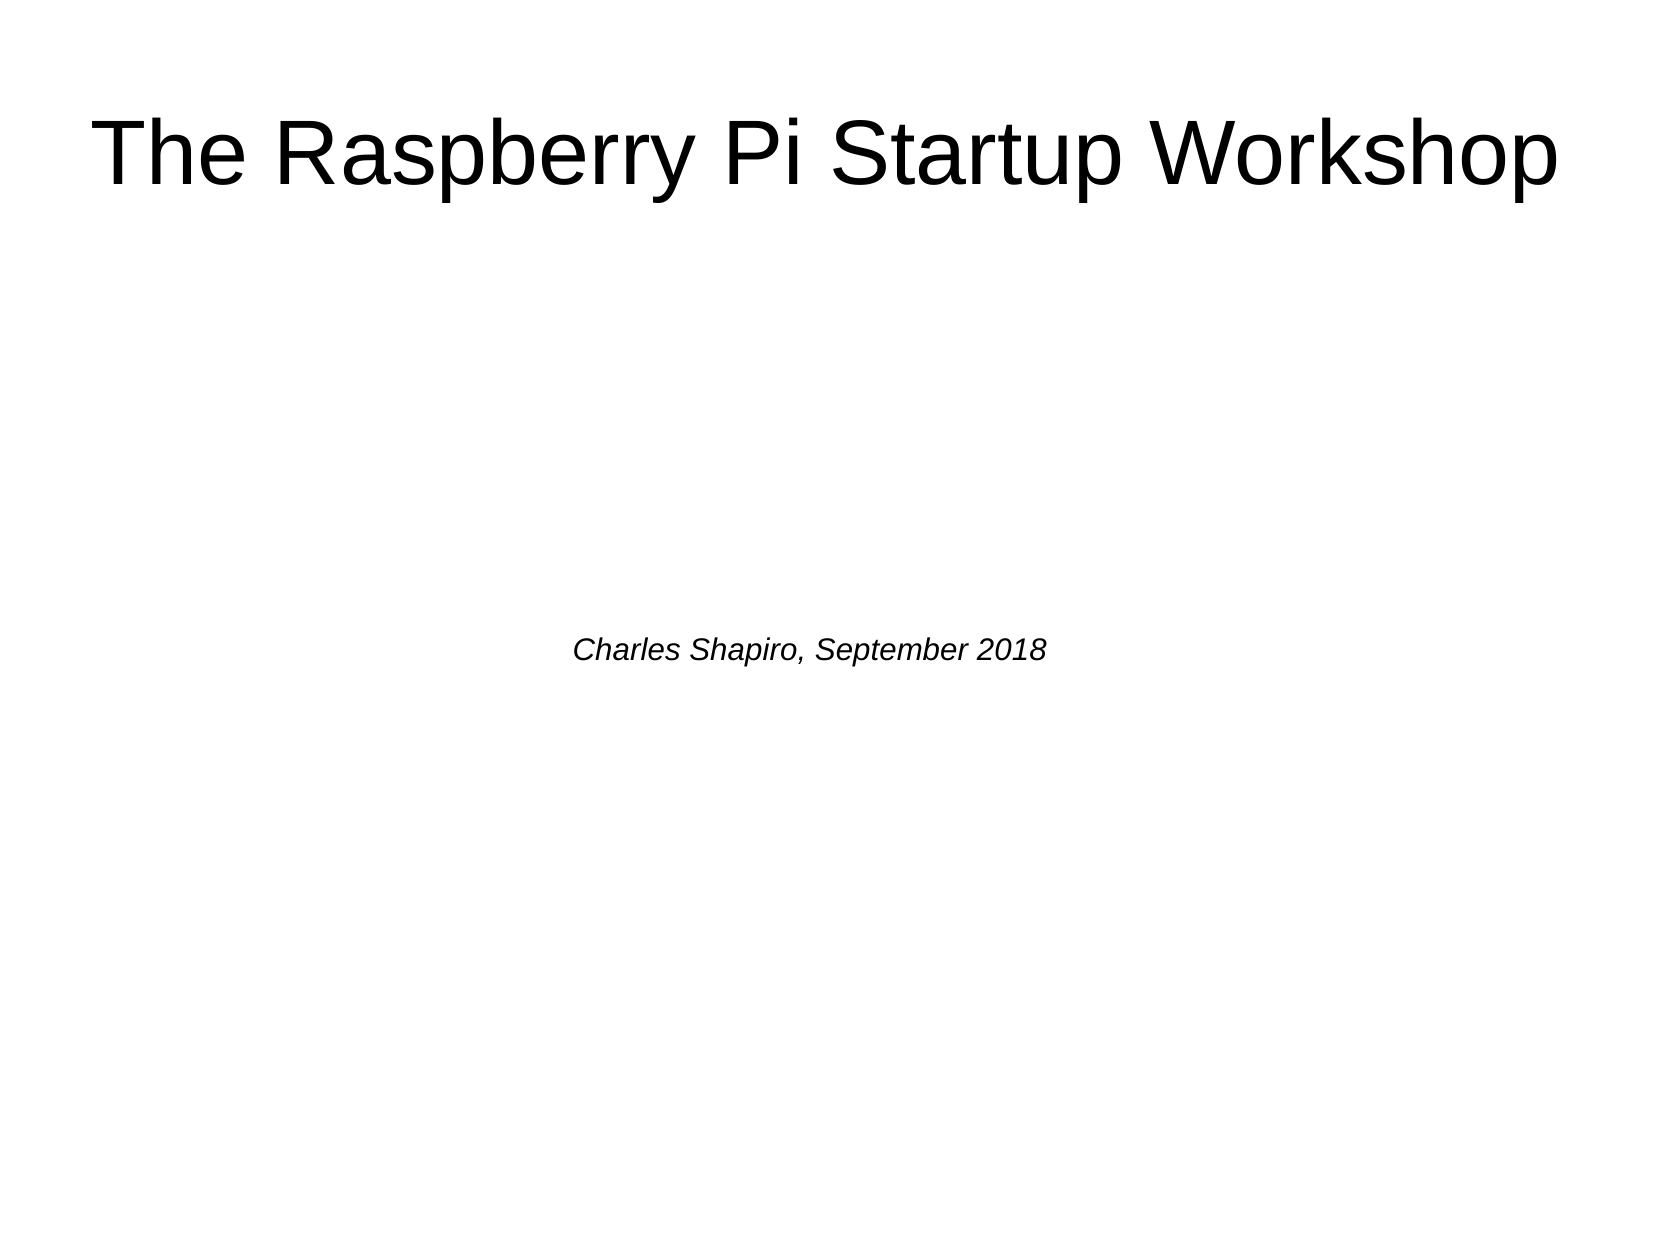

# The Raspberry Pi Startup Workshop
Charles Shapiro, September 2018